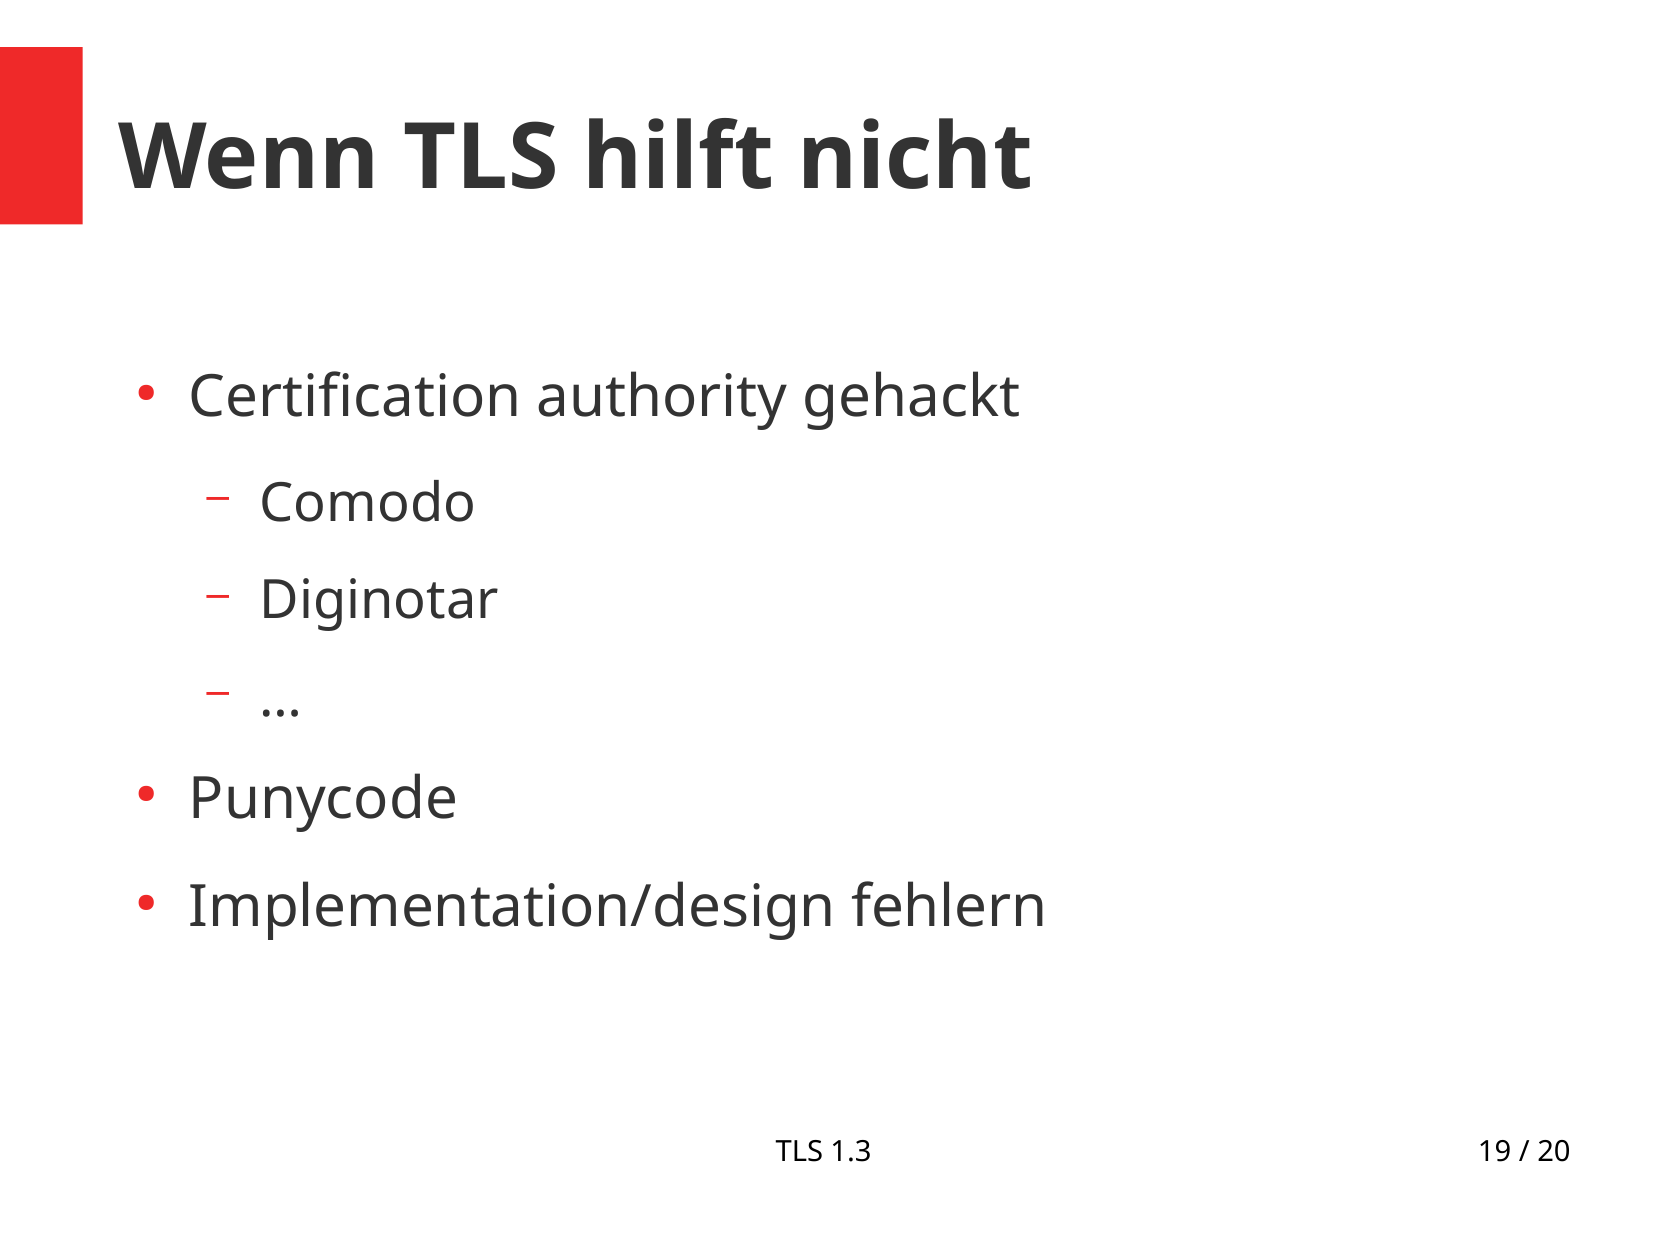

# Wenn TLS hilft nicht
Certification authority gehackt
Comodo
Diginotar
…
Punycode
Implementation/design fehlern
TLS 1.3
19